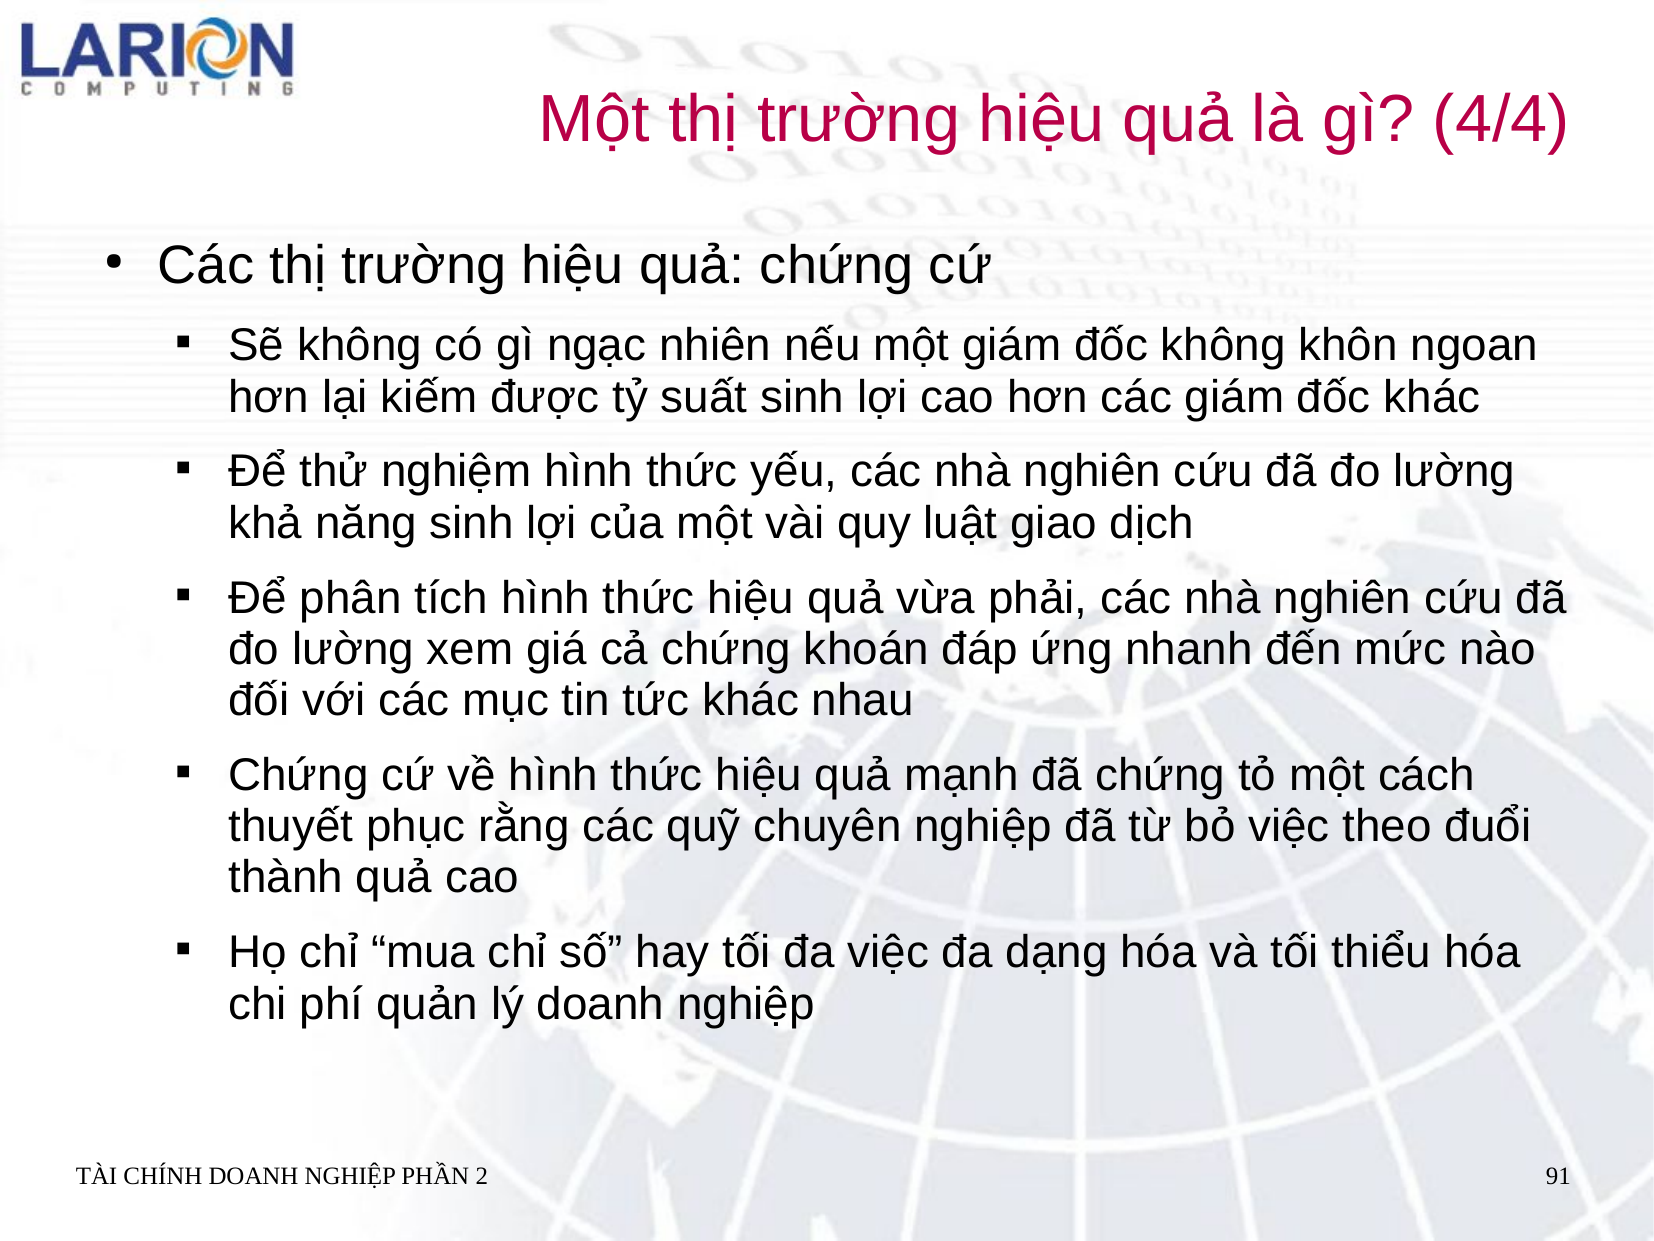

# Một thị trường hiệu quả là gì? (4/4)
Các thị trường hiệu quả: chứng cứ
Sẽ không có gì ngạc nhiên nếu một giám đốc không khôn ngoan hơn lại kiếm được tỷ suất sinh lợi cao hơn các giám đốc khác
Để thử nghiệm hình thức yếu, các nhà nghiên cứu đã đo lường khả năng sinh lợi của một vài quy luật giao dịch
Để phân tích hình thức hiệu quả vừa phải, các nhà nghiên cứu đã đo lường xem giá cả chứng khoán đáp ứng nhanh đến mức nào đối với các mục tin tức khác nhau
Chứng cứ về hình thức hiệu quả mạnh đã chứng tỏ một cách thuyết phục rằng các quỹ chuyên nghiệp đã từ bỏ việc theo đuổi thành quả cao
Họ chỉ “mua chỉ số” hay tối đa việc đa dạng hóa và tối thiểu hóa chi phí quản lý doanh nghiệp
TÀI CHÍNH DOANH NGHIỆP PHẦN 2
91